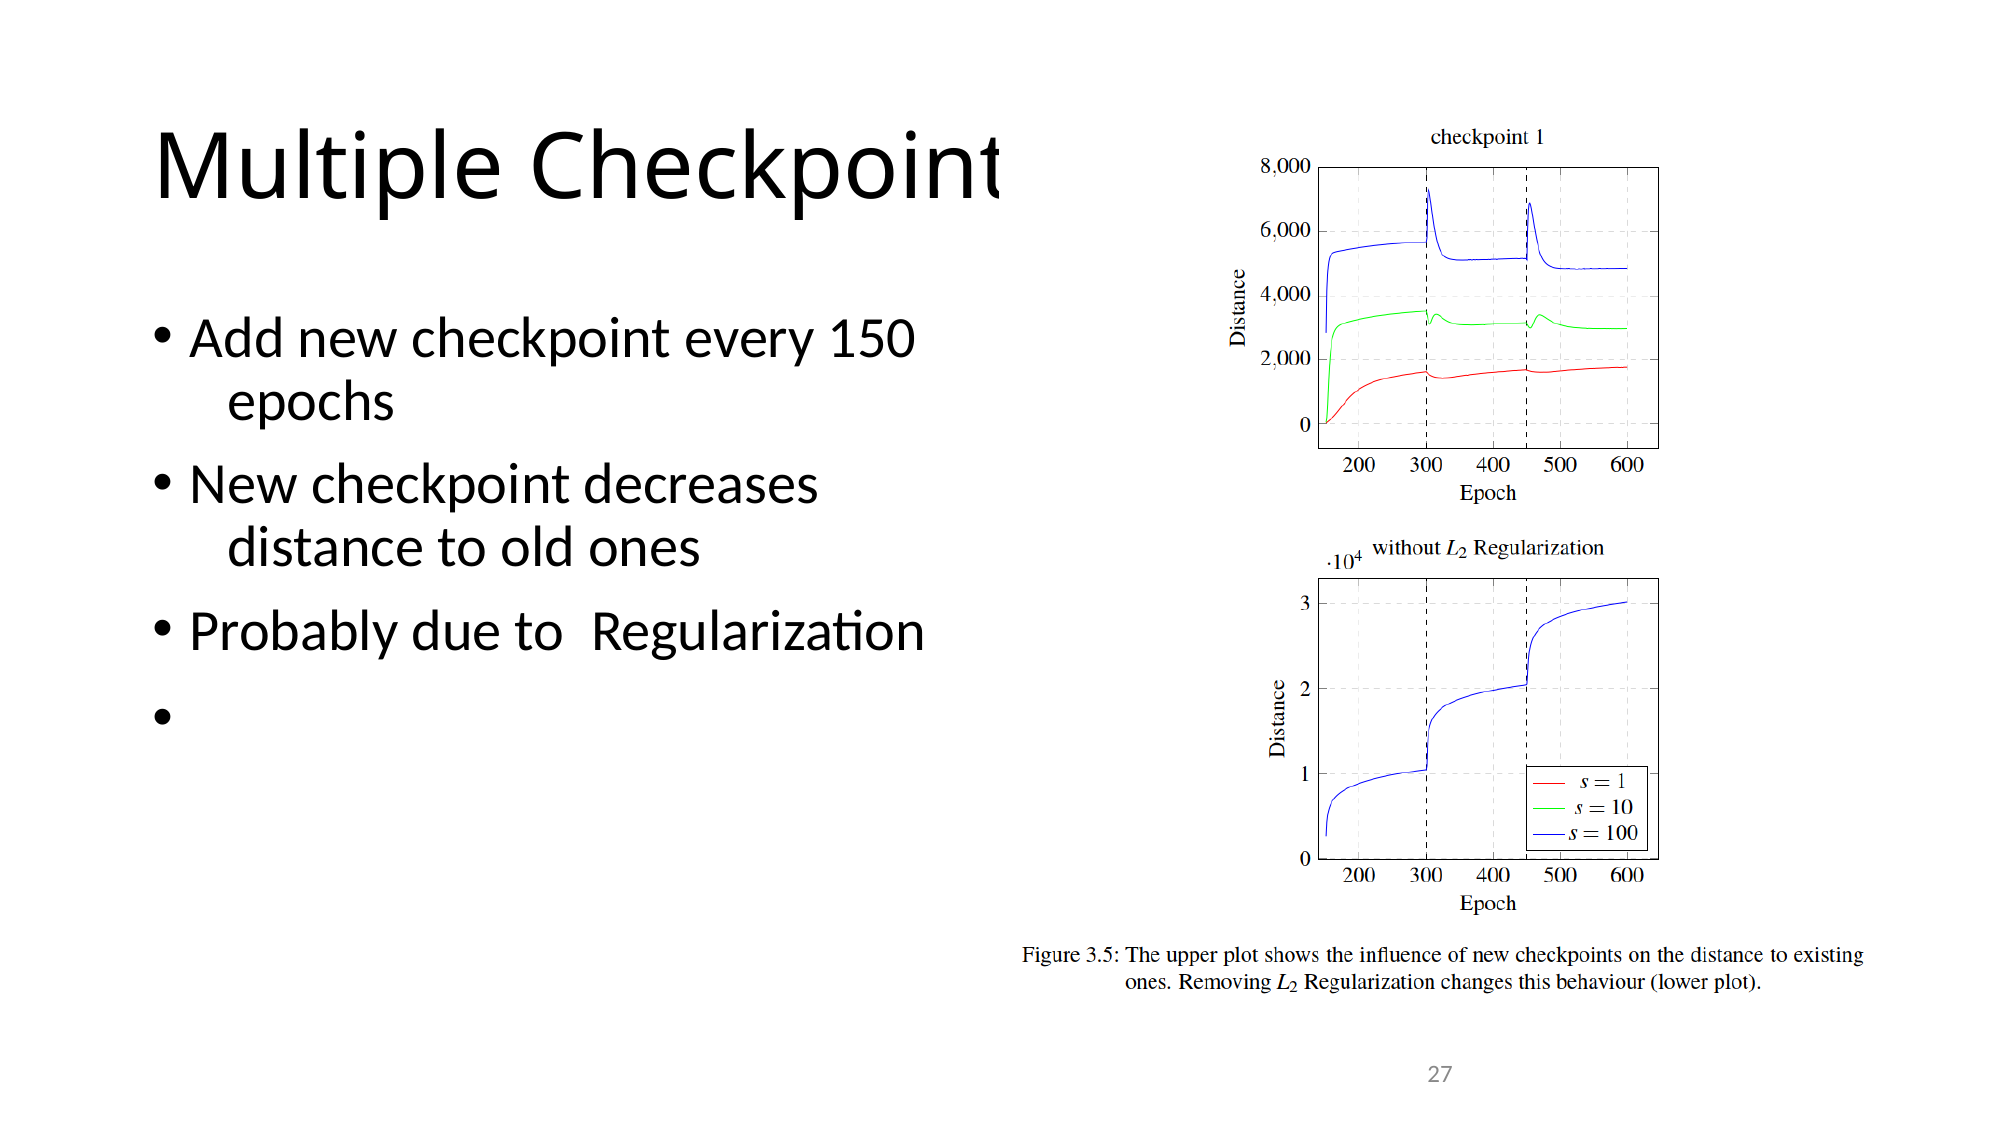

# Multiple Checkpoints
Add new checkpoint every 150 epochs
New checkpoint decreases distance to old ones
Probably due to Regularization
27